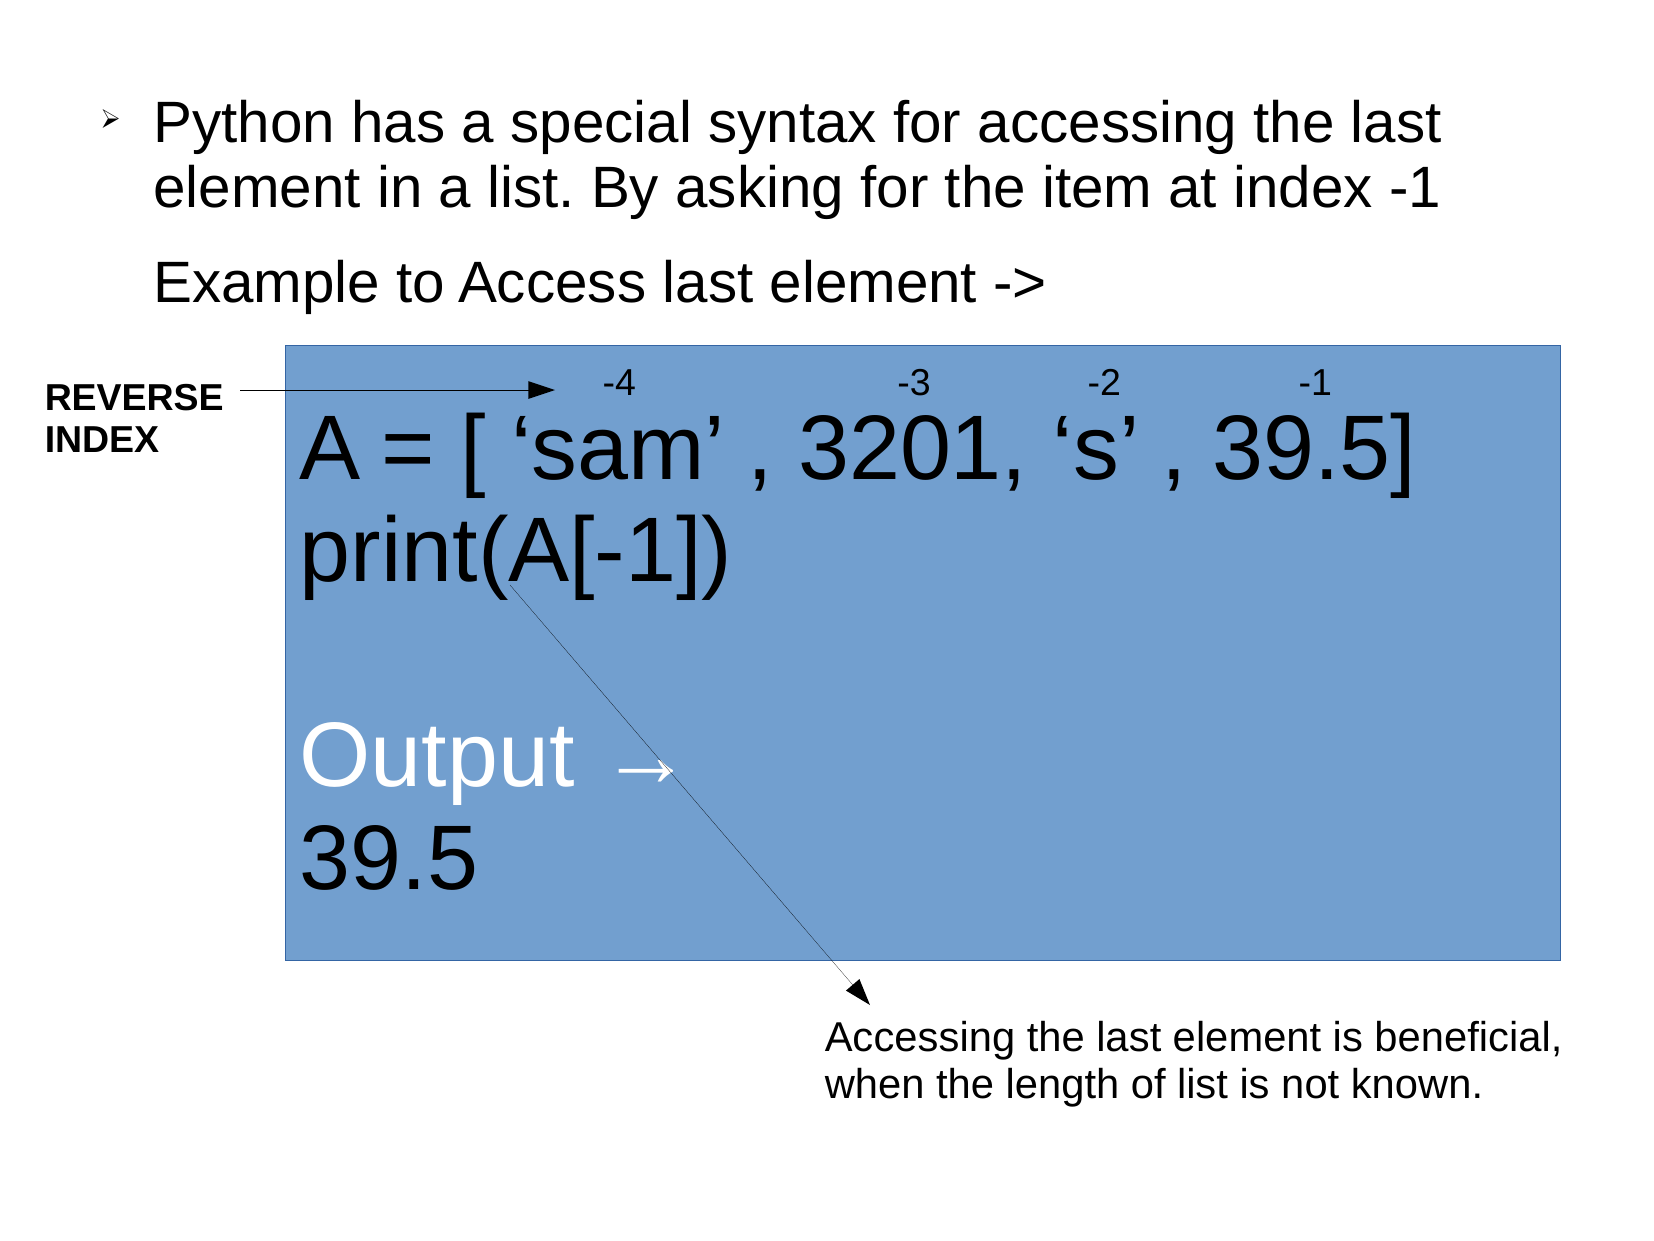

# Python has a special syntax for accessing the last element in a list. By asking for the item at index -1
Example to Access last element ->
A = [ ‘sam’ , 3201, ‘s’ , 39.5]
print(A[-1])
Output →
39.5
 -4 -3 -2 -1
REVERSE INDEX
Accessing the last element is beneficial, when the length of list is not known.